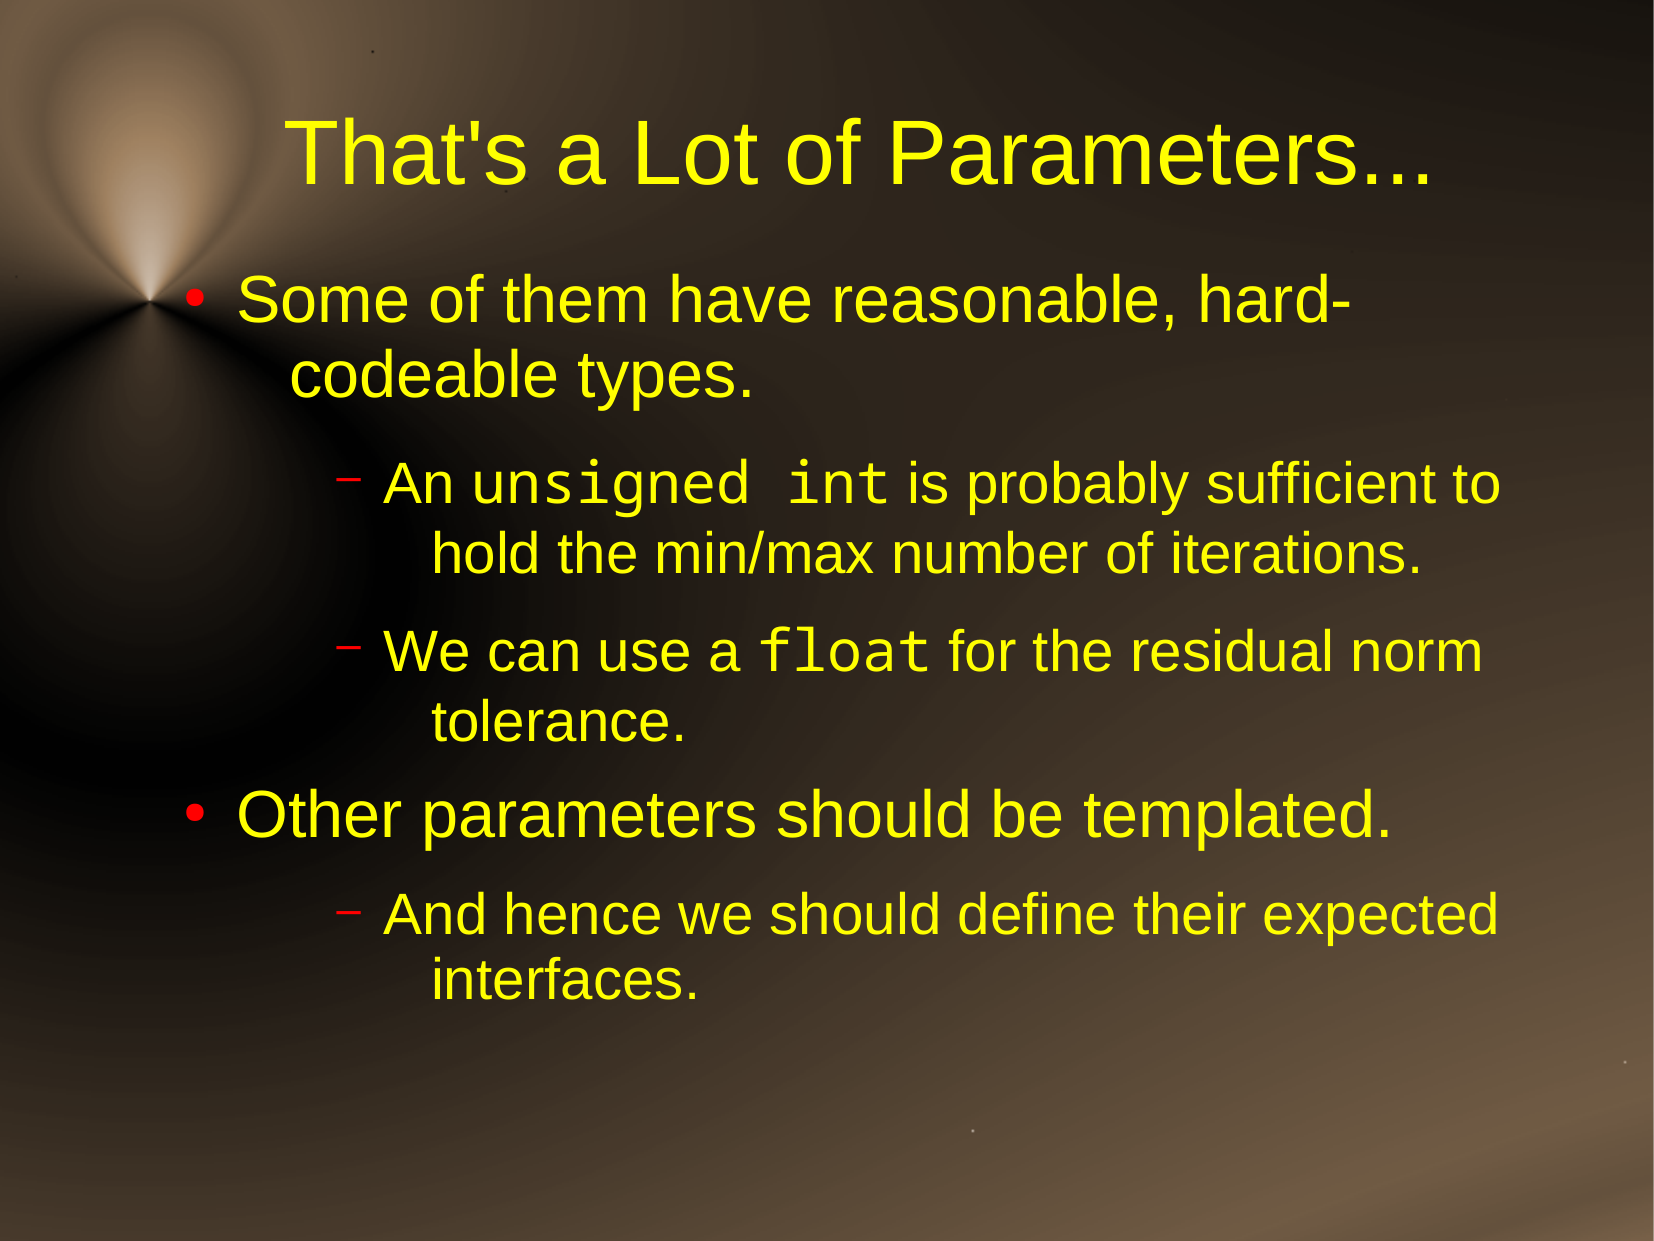

# That's a Lot of Parameters...
Some of them have reasonable, hard-codeable types.
An unsigned int is probably sufficient to hold the min/max number of iterations.
We can use a float for the residual norm tolerance.
Other parameters should be templated.
And hence we should define their expected interfaces.